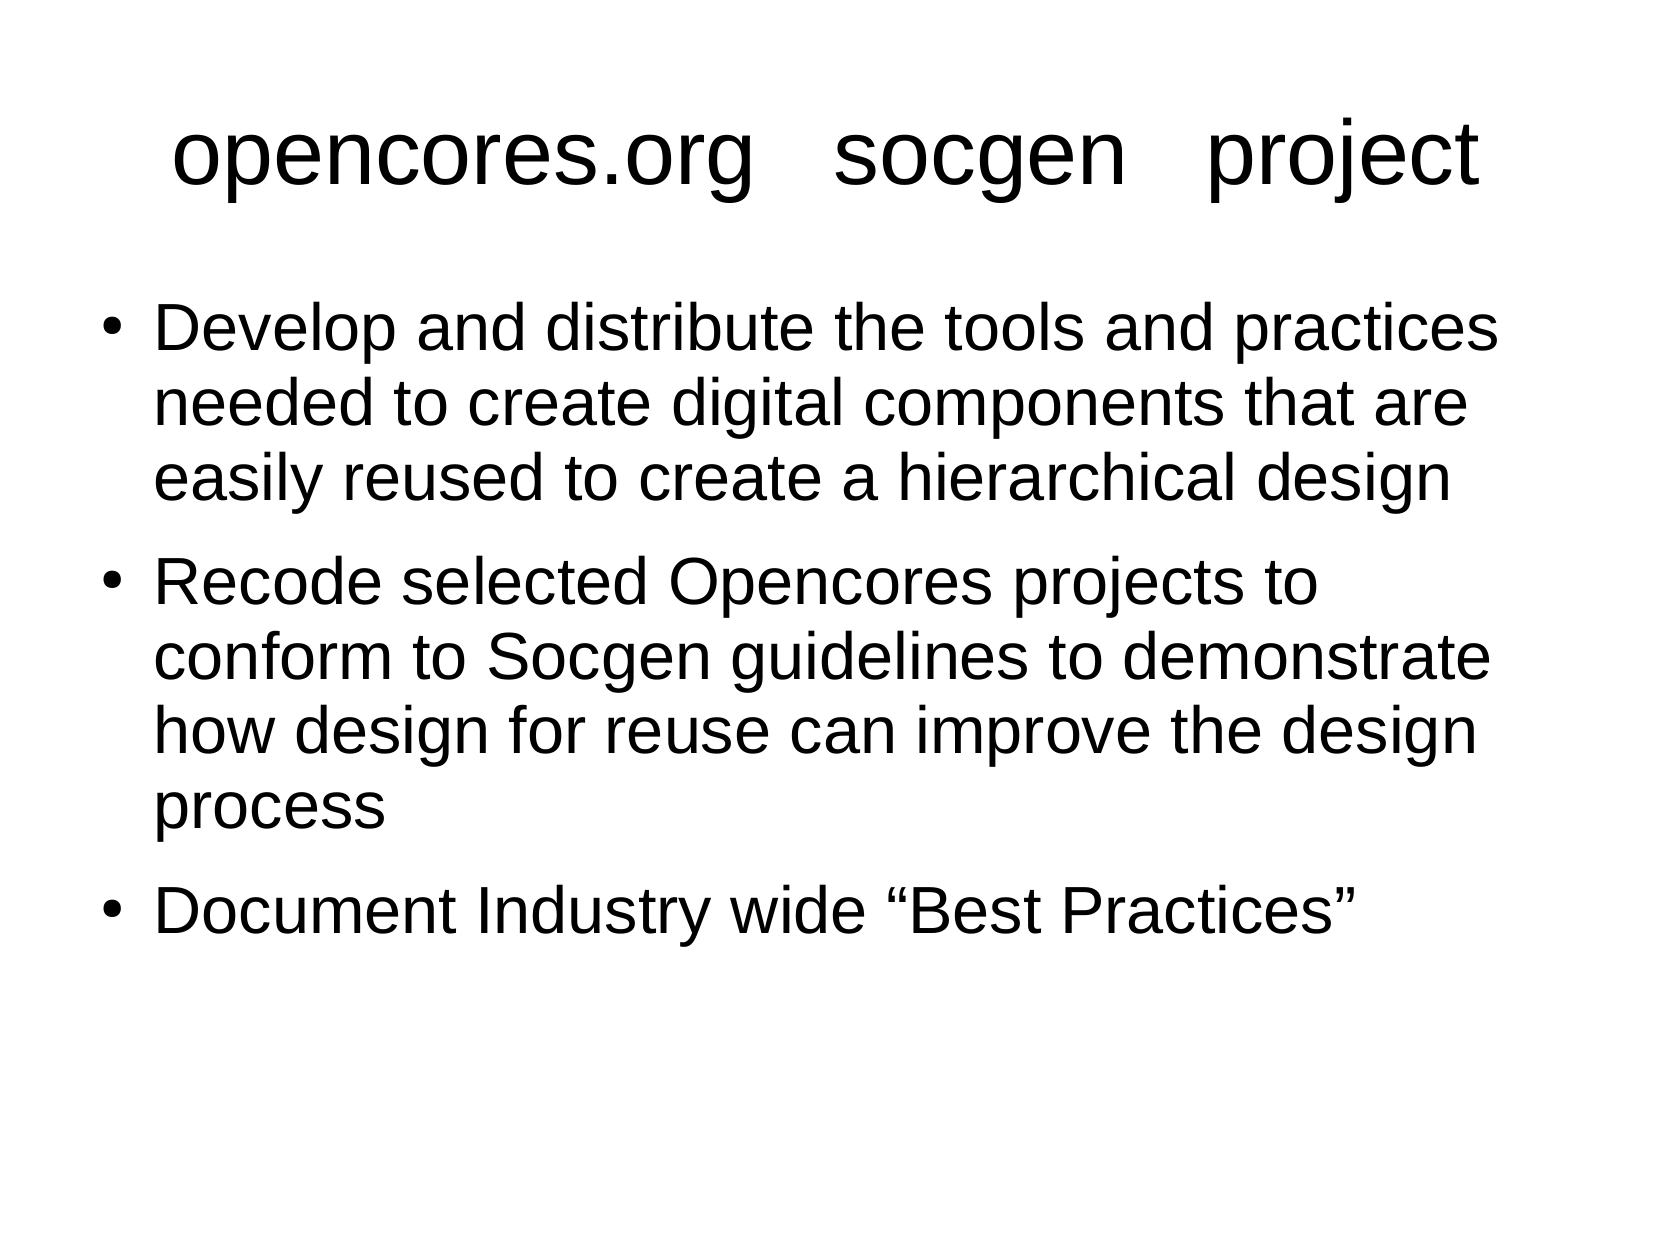

# opencores.org socgen project
Develop and distribute the tools and practices needed to create digital components that are easily reused to create a hierarchical design
Recode selected Opencores projects to conform to Socgen guidelines to demonstrate how design for reuse can improve the design process
Document Industry wide “Best Practices”